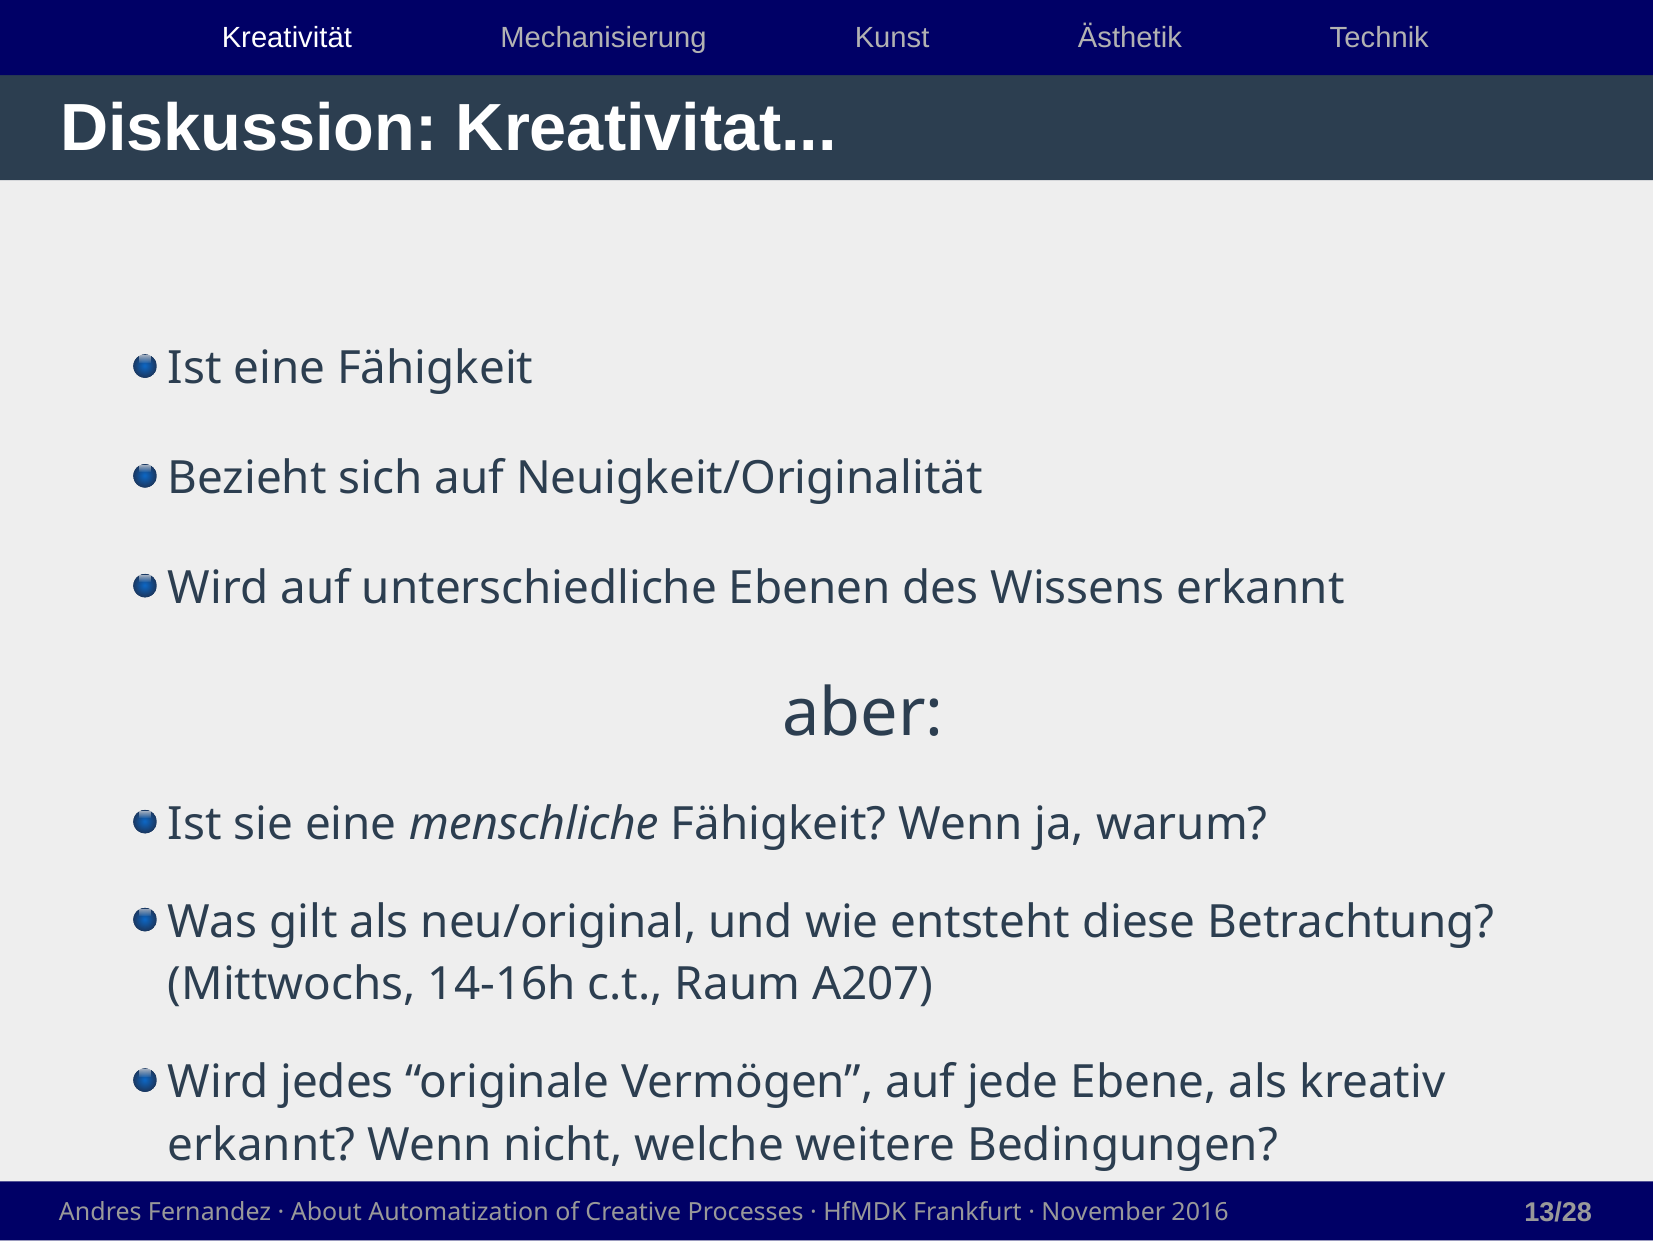

Kreativität Mechanisierung Kunst Ästhetik Technik
# Diskussion: Kreativitat...
Ist eine Fähigkeit
Bezieht sich auf Neuigkeit/Originalität
Wird auf unterschiedliche Ebenen des Wissens erkannt
aber:
Ist sie eine menschliche Fähigkeit? Wenn ja, warum?
Was gilt als neu/original, und wie entsteht diese Betrachtung? (Mittwochs, 14-16h c.t., Raum A207)
Wird jedes “originale Vermögen”, auf jede Ebene, als kreativ erkannt? Wenn nicht, welche weitere Bedingungen?